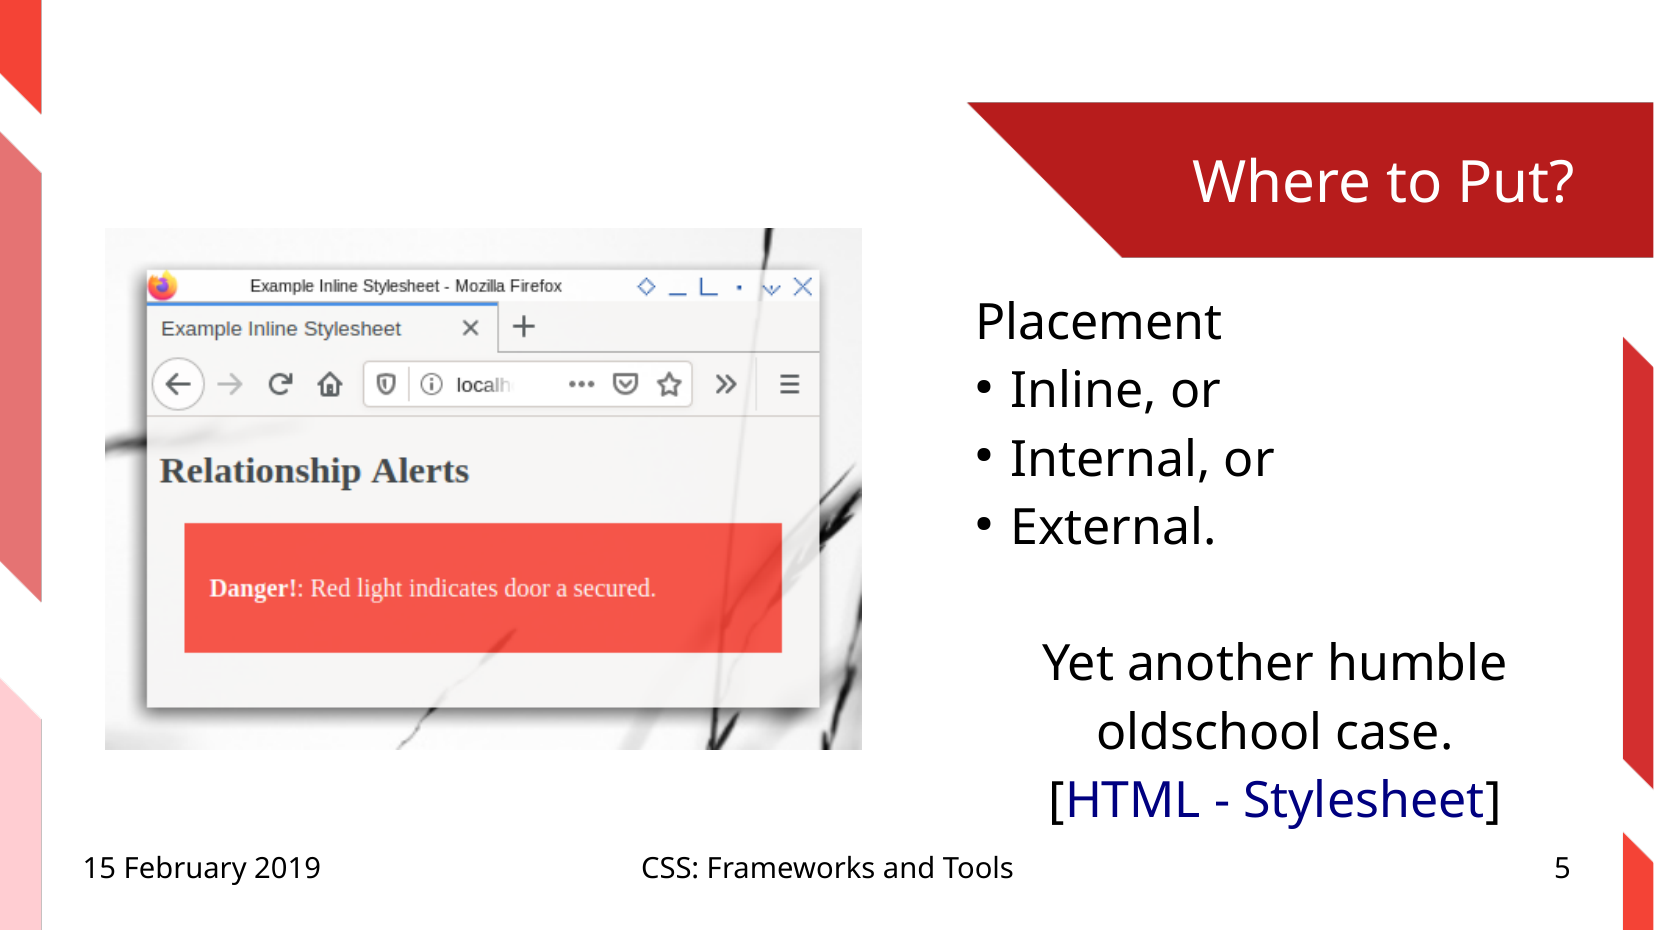

# Where to Put?
Placement
Inline, or
Internal, or
External.
Yet another humble oldschool case.
[HTML - Stylesheet]
15 February 2019
CSS: Frameworks and Tools
5